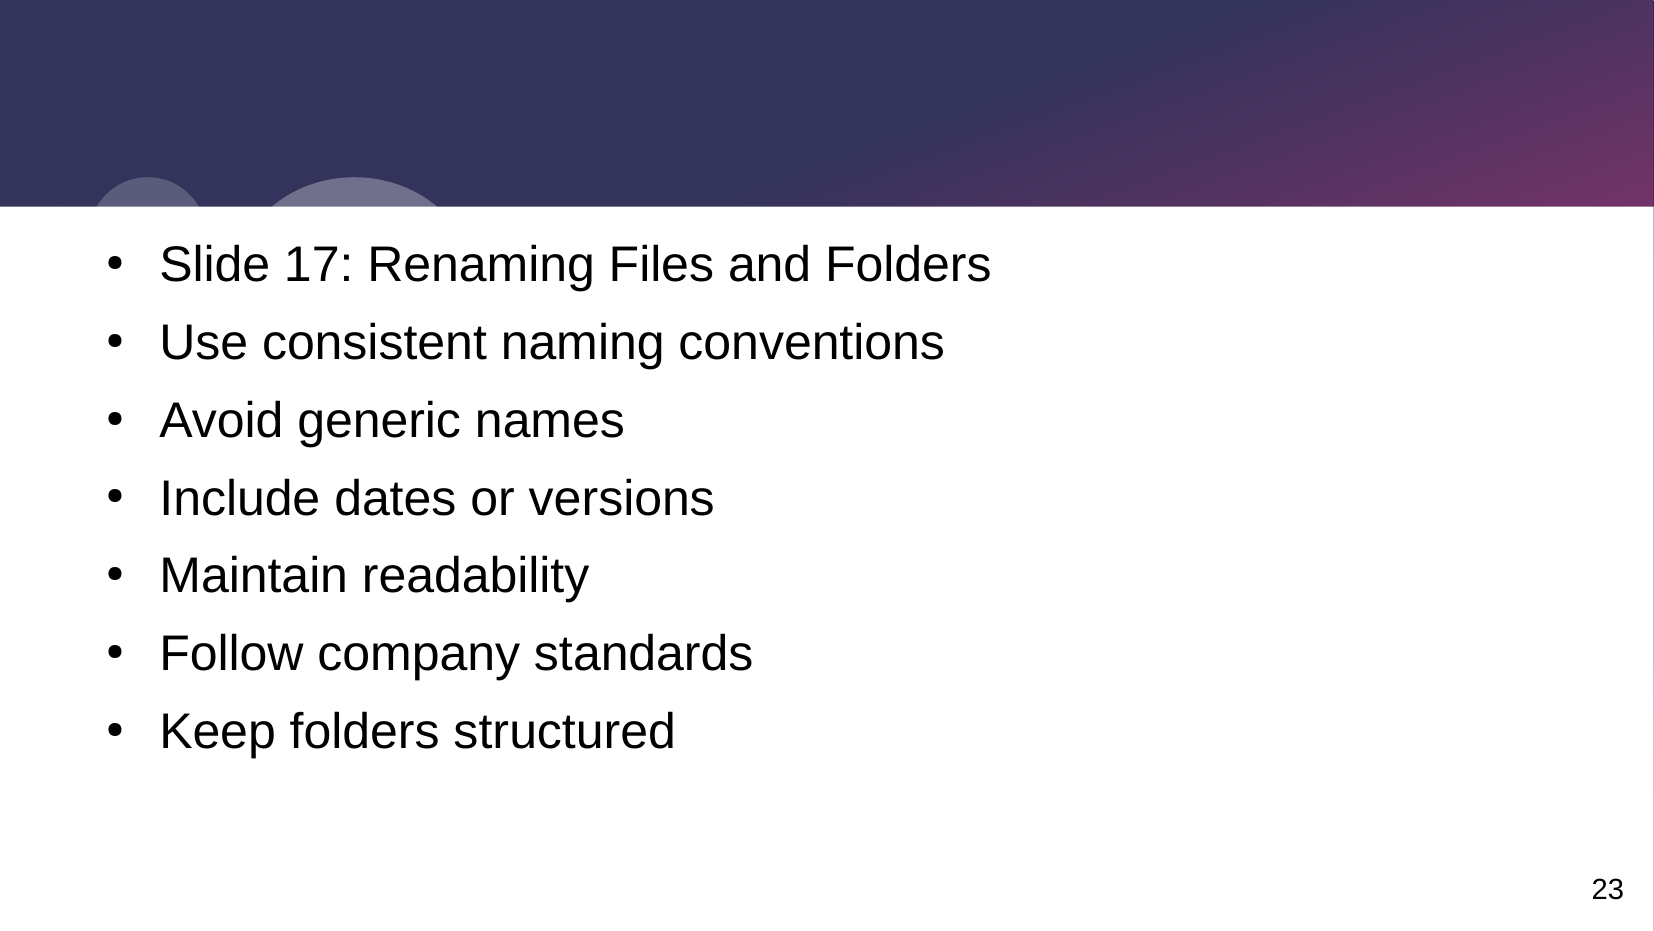

#
Slide 17: Renaming Files and Folders
Use consistent naming conventions
Avoid generic names
Include dates or versions
Maintain readability
Follow company standards
Keep folders structured